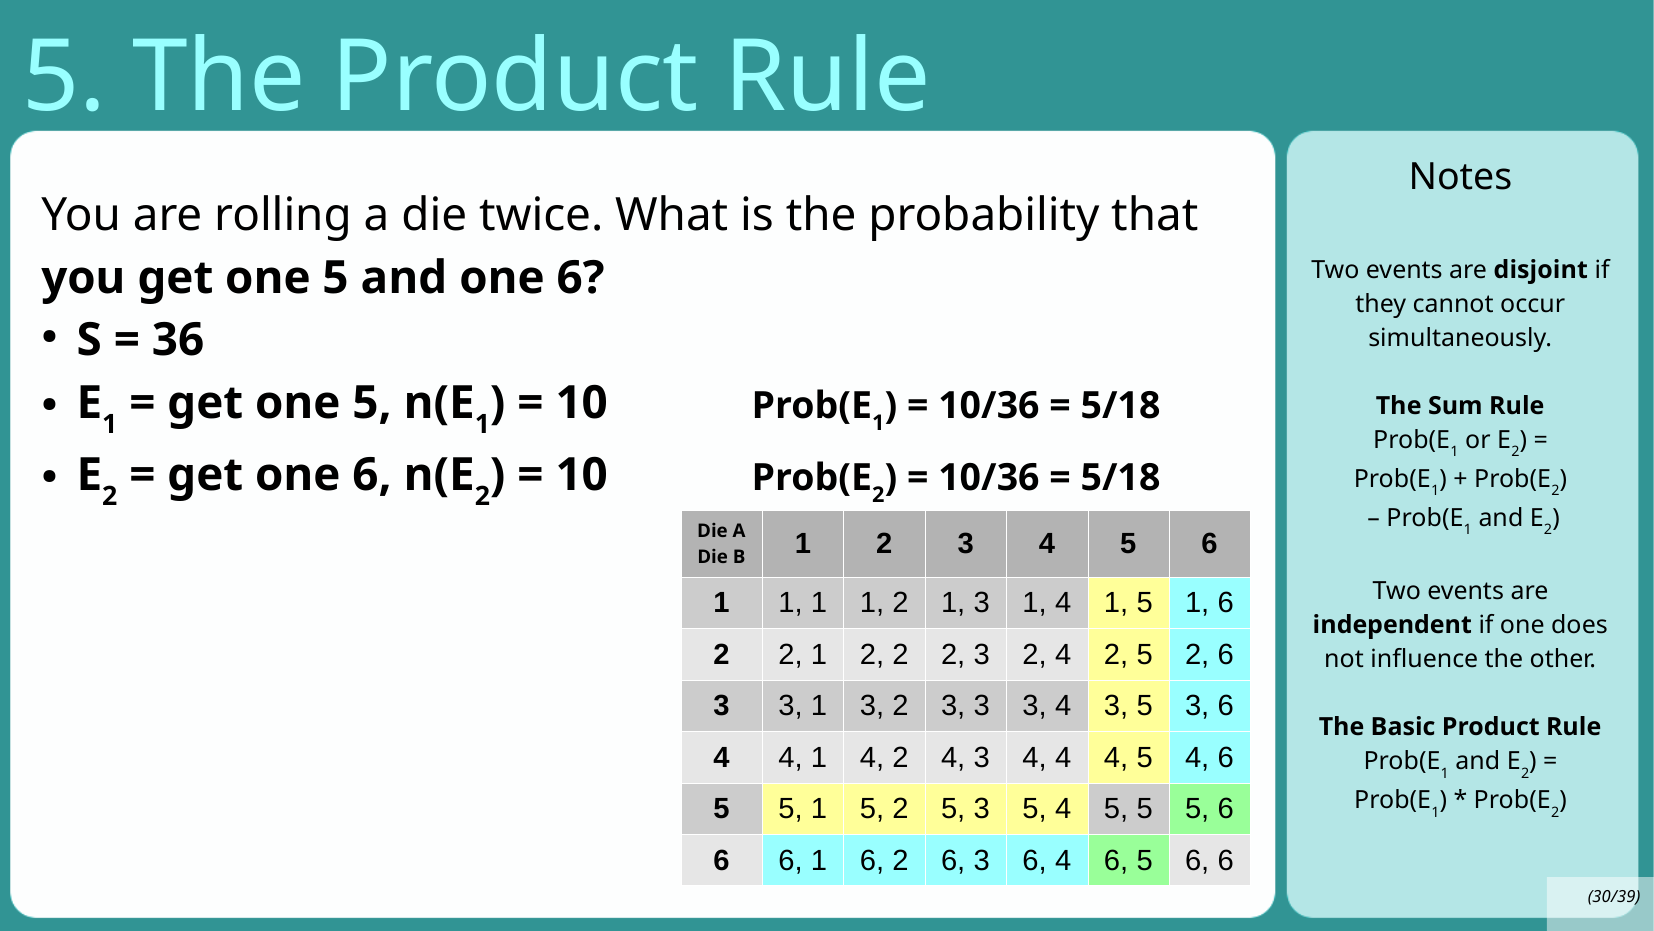

# 5. The Product Rule
Notes
Two events are disjoint if they cannot occur simultaneously.
The Sum Rule
Prob(E1 or E2) =
Prob(E1) + Prob(E2)
 – Prob(E1 and E2)
Two events are independent if one does not influence the other.
The Basic Product Rule
Prob(E1 and E2) =
Prob(E1) * Prob(E2)
You are rolling a die twice. What is the probability that you get one 5 and one 6?
S = 36
E1 = get one 5, n(E1) = 10		Prob(E1) = 10/36 = 5/18
E2 = get one 6, n(E2) = 10		Prob(E2) = 10/36 = 5/18
| Die A Die B | 1 | 2 | 3 | 4 | 5 | 6 |
| --- | --- | --- | --- | --- | --- | --- |
| 1 | 1, 1 | 1, 2 | 1, 3 | 1, 4 | 1, 5 | 1, 6 |
| 2 | 2, 1 | 2, 2 | 2, 3 | 2, 4 | 2, 5 | 2, 6 |
| 3 | 3, 1 | 3, 2 | 3, 3 | 3, 4 | 3, 5 | 3, 6 |
| 4 | 4, 1 | 4, 2 | 4, 3 | 4, 4 | 4, 5 | 4, 6 |
| 5 | 5, 1 | 5, 2 | 5, 3 | 5, 4 | 5, 5 | 5, 6 |
| 6 | 6, 1 | 6, 2 | 6, 3 | 6, 4 | 6, 5 | 6, 6 |